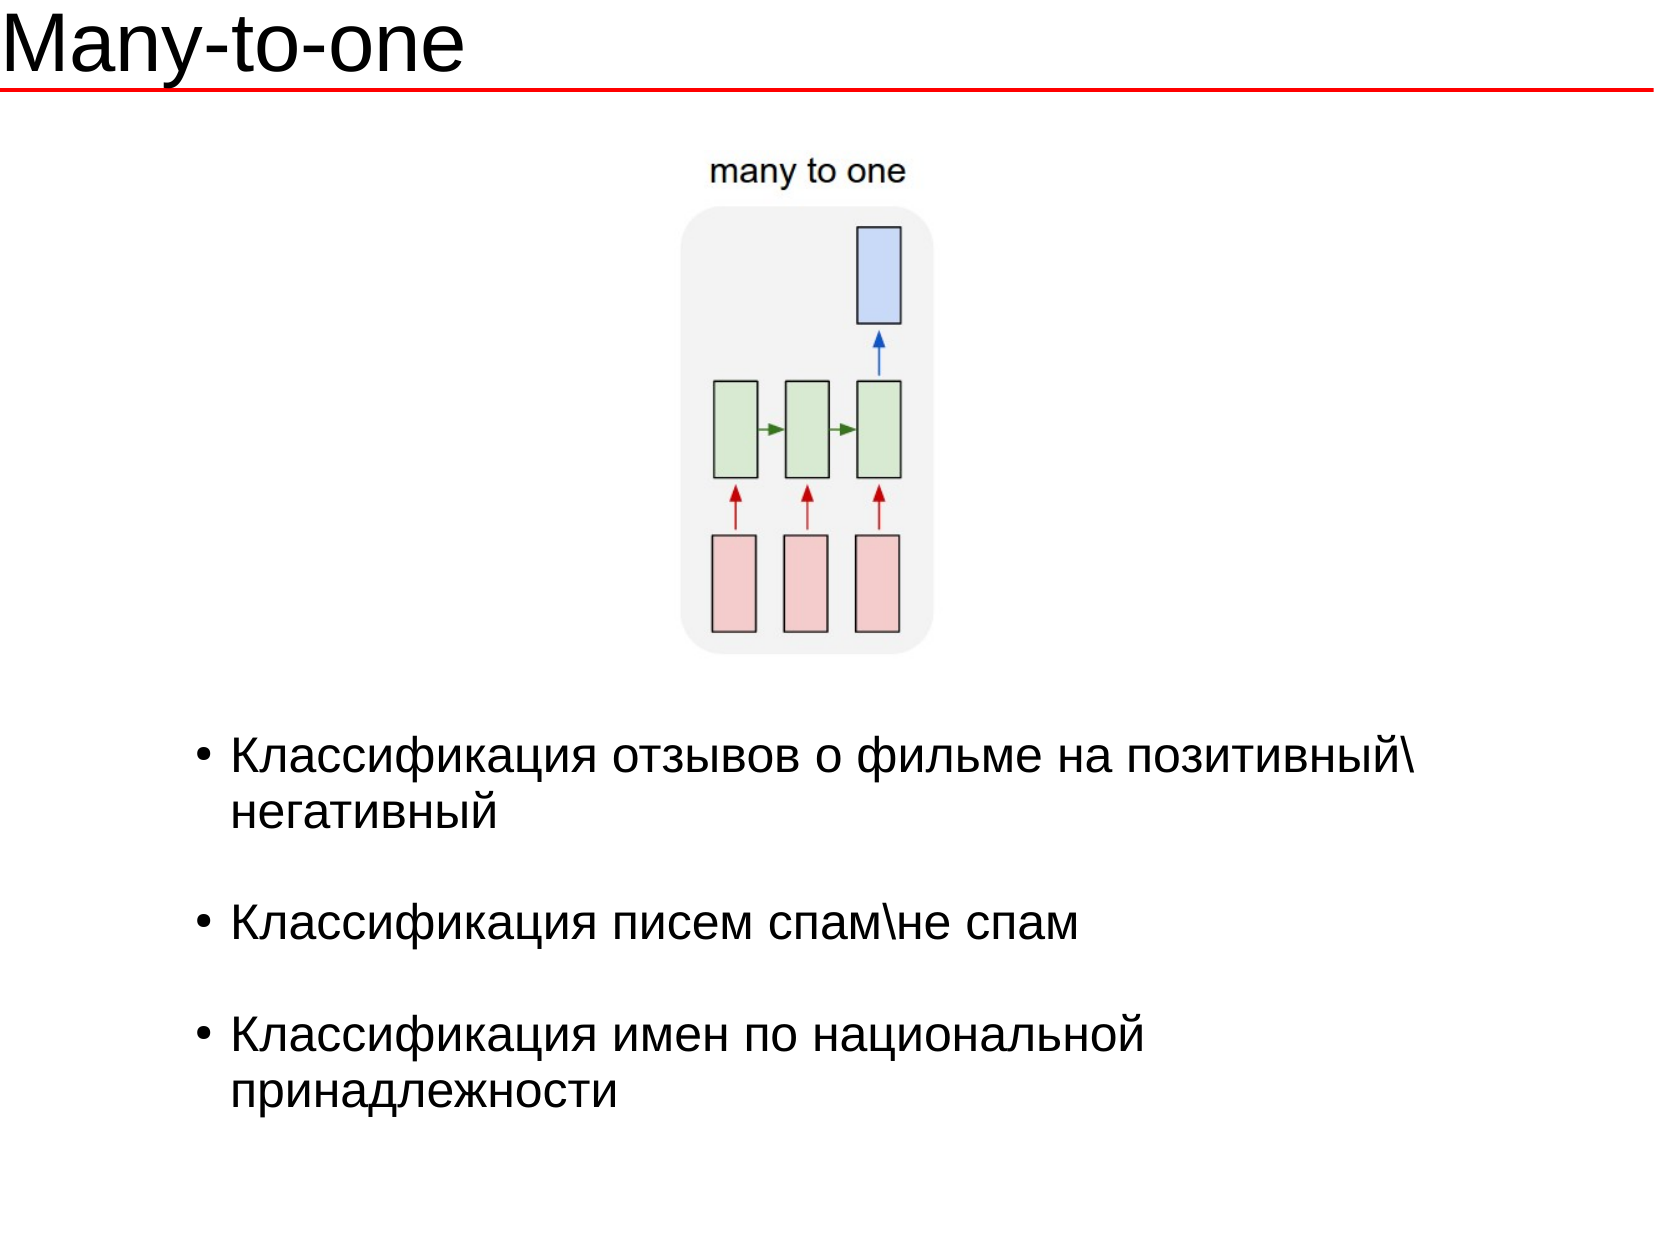

# Many-to-one
Классификация отзывов о фильме на позитивный\негативный
Классификация писем спам\не спам
Классификация имен по национальной принадлежности